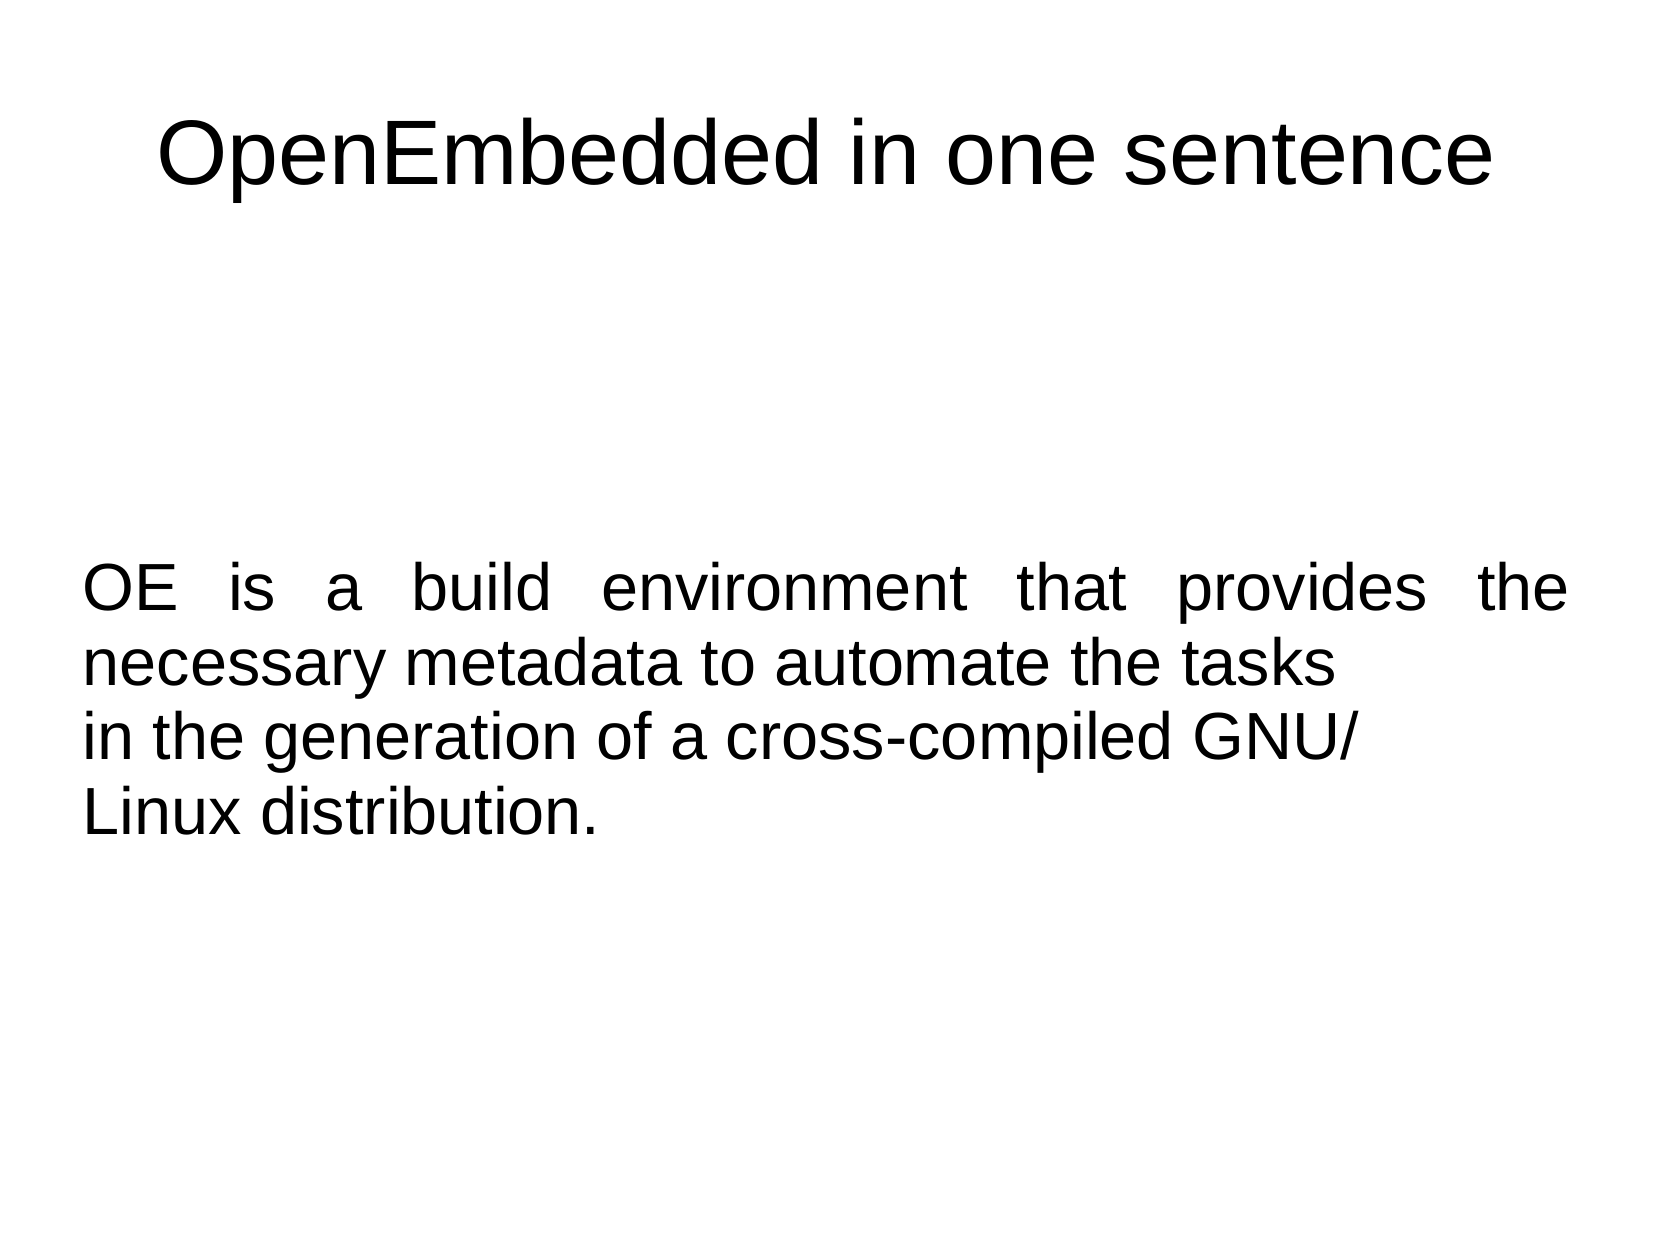

# OpenEmbedded in one sentence
OE is a build environment that provides the necessary metadata to automate the tasks
in the generation of a cross-compiled GNU/
Linux distribution.